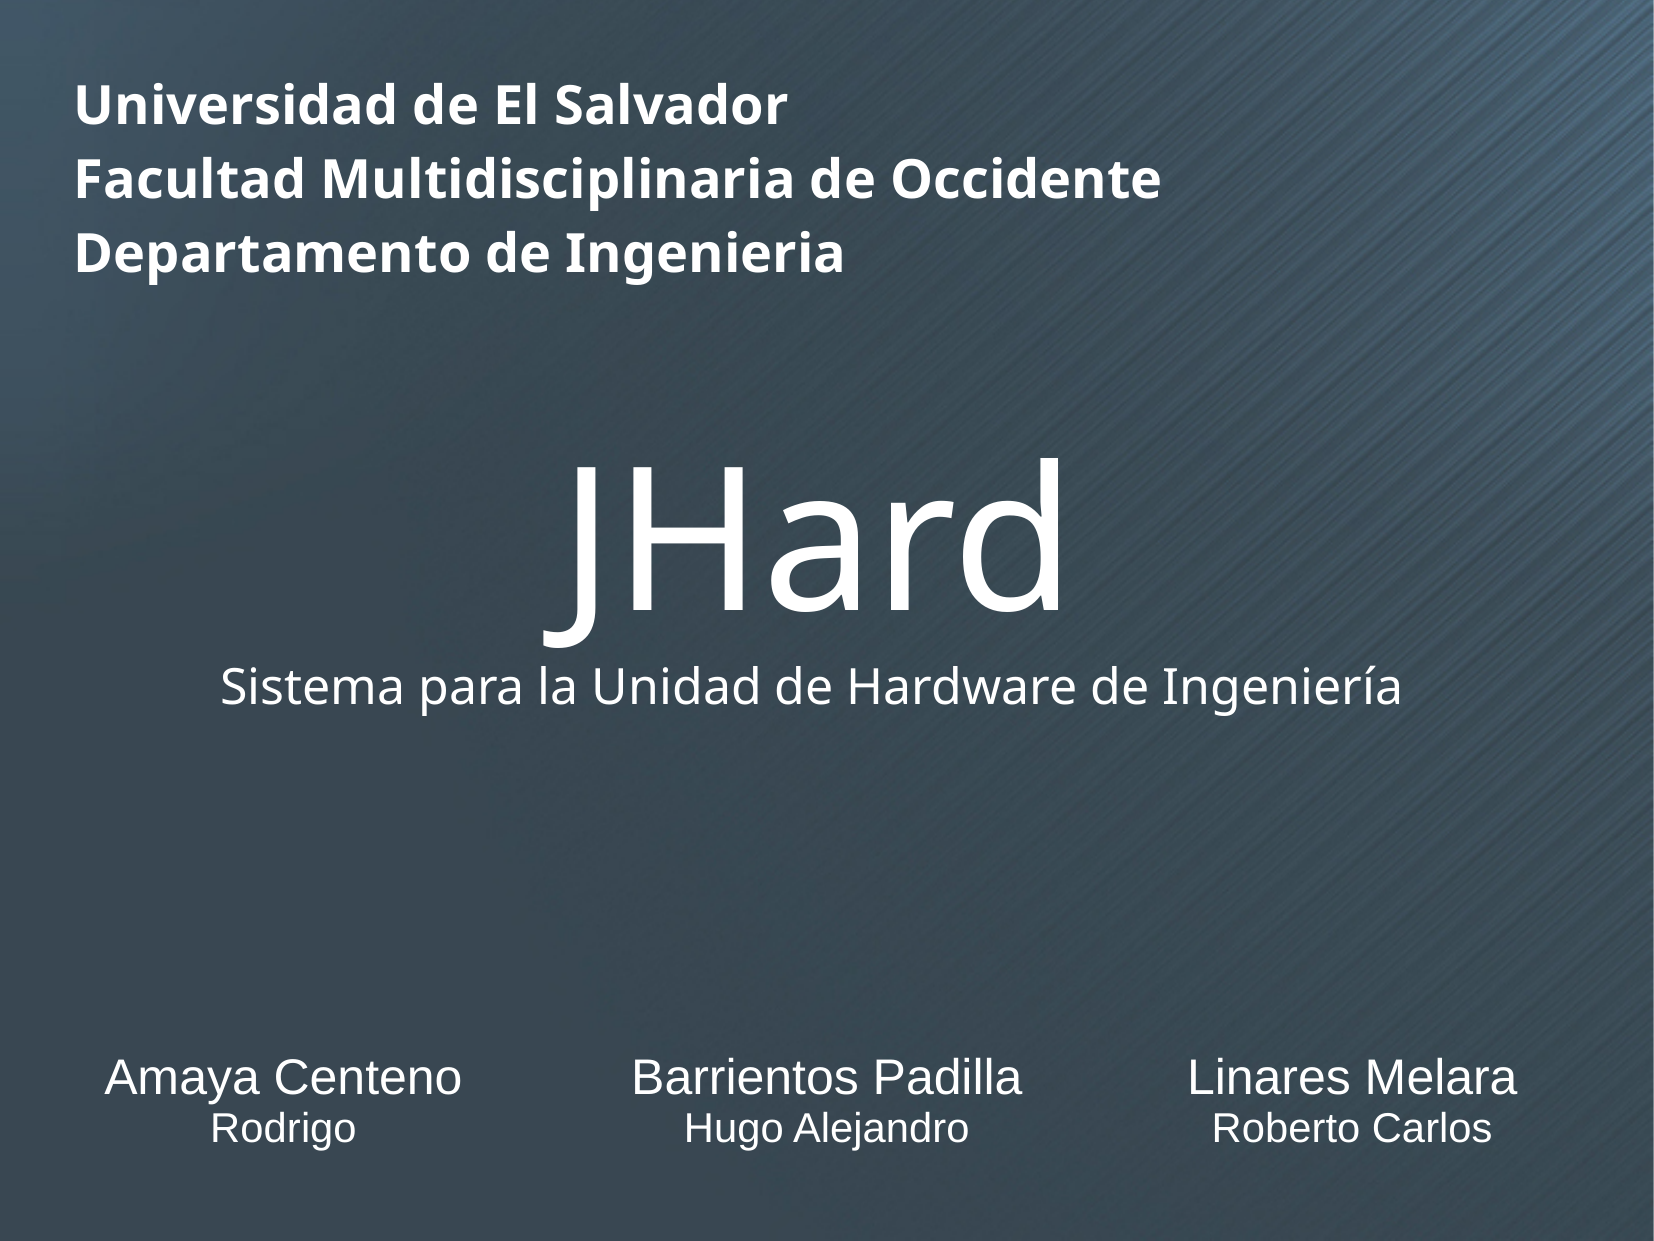

Universidad de El Salvador
Facultad Multidisciplinaria de Occidente
Departamento de Ingenieria
# JHard
Sistema para la Unidad de Hardware de Ingeniería
Amaya Centeno
Rodrigo
Barrientos Padilla
Hugo Alejandro
Linares Melara
Roberto Carlos